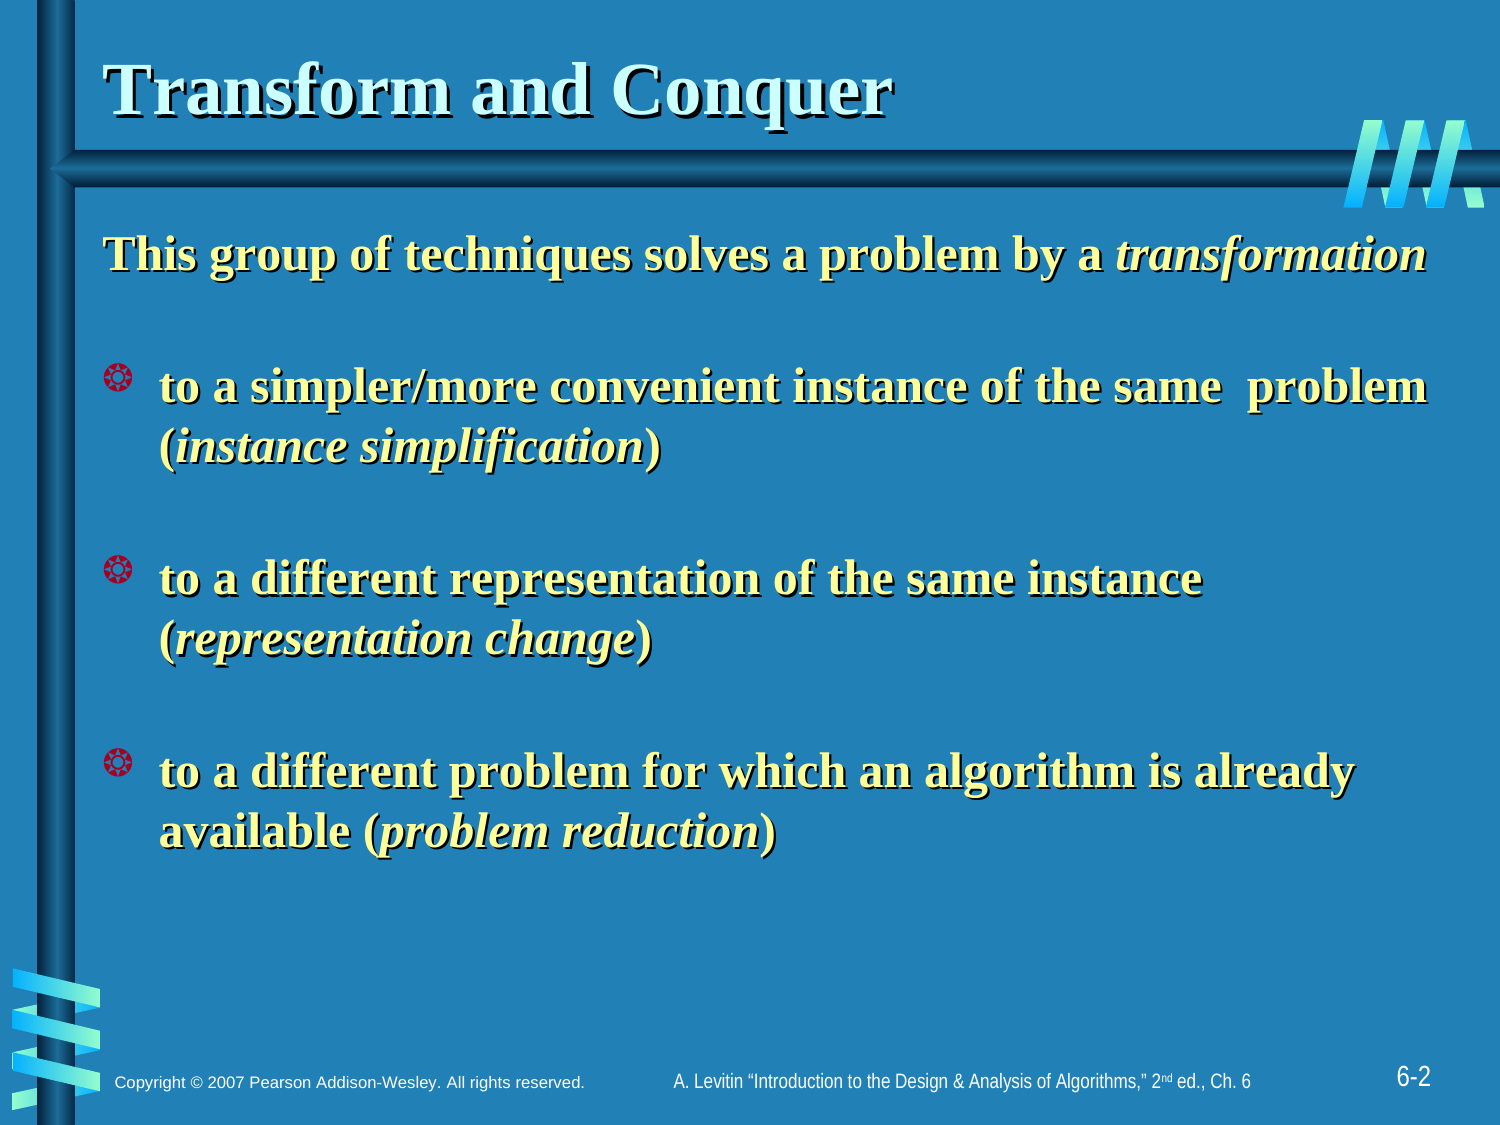

# Transform and Conquer
This group of techniques solves a problem by a transformation
to a simpler/more convenient instance of the same problem (instance simplification)
to a different representation of the same instance (representation change)
to a different problem for which an algorithm is already available (problem reduction)